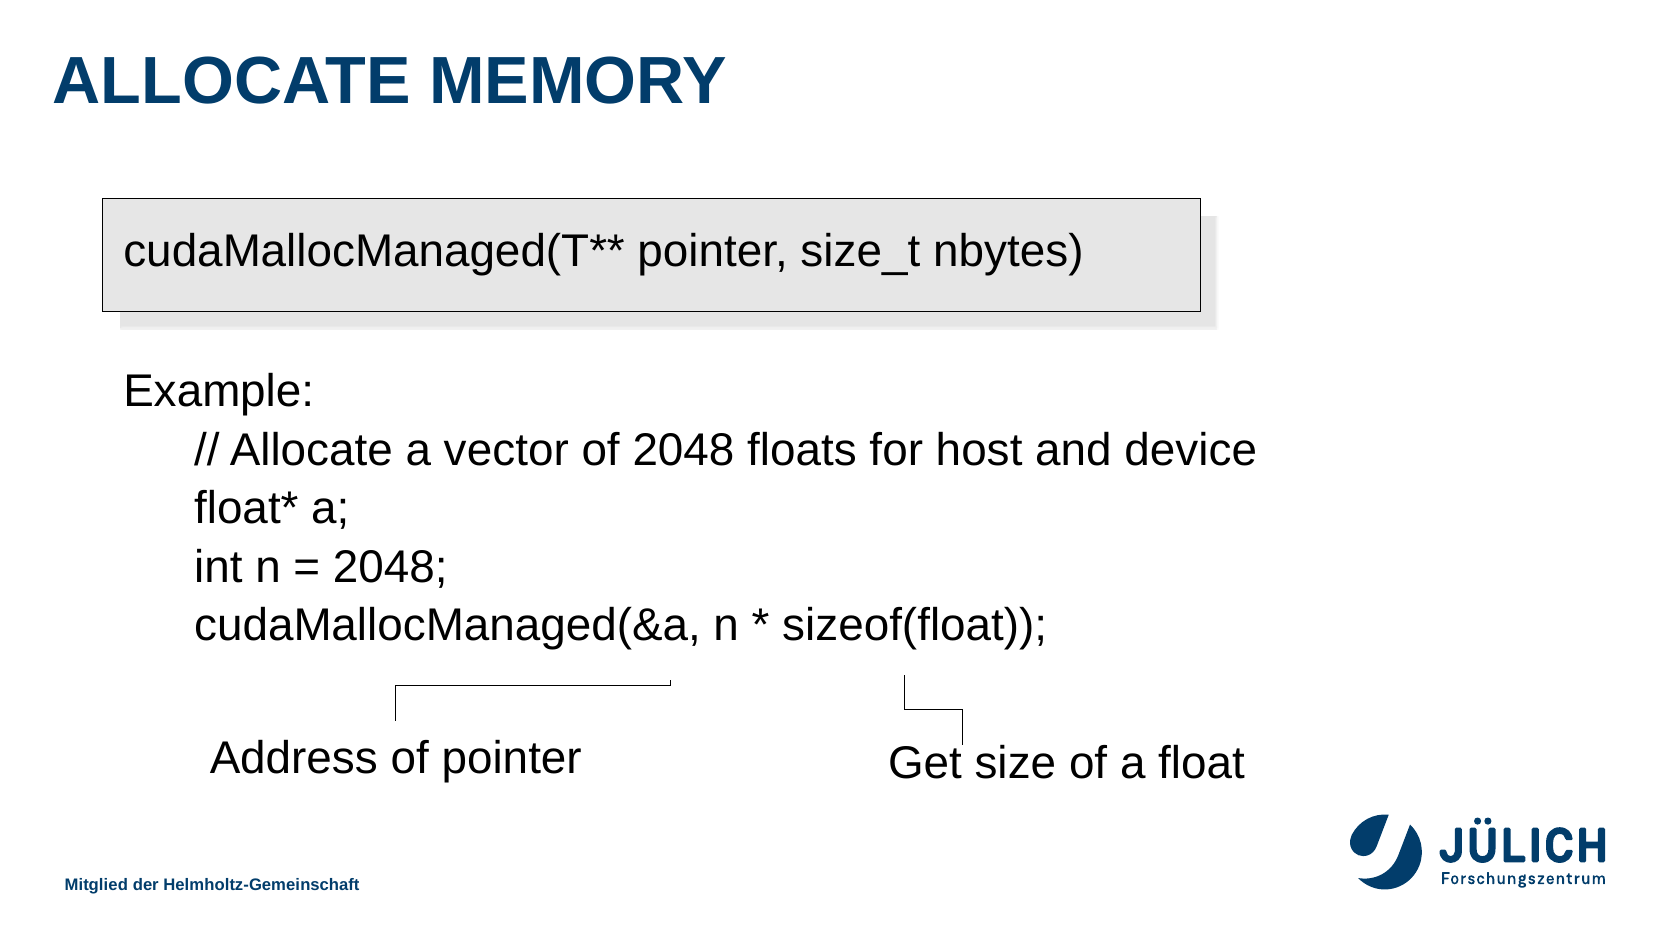

# Allocate memory
cudaMallocManaged(T** pointer, size_t nbytes)
Example:
// Allocate a vector of 2048 floats for host and device
float* a;
int n = 2048;
cudaMallocManaged(&a, n * sizeof(float));
Address of pointer
Get size of a float